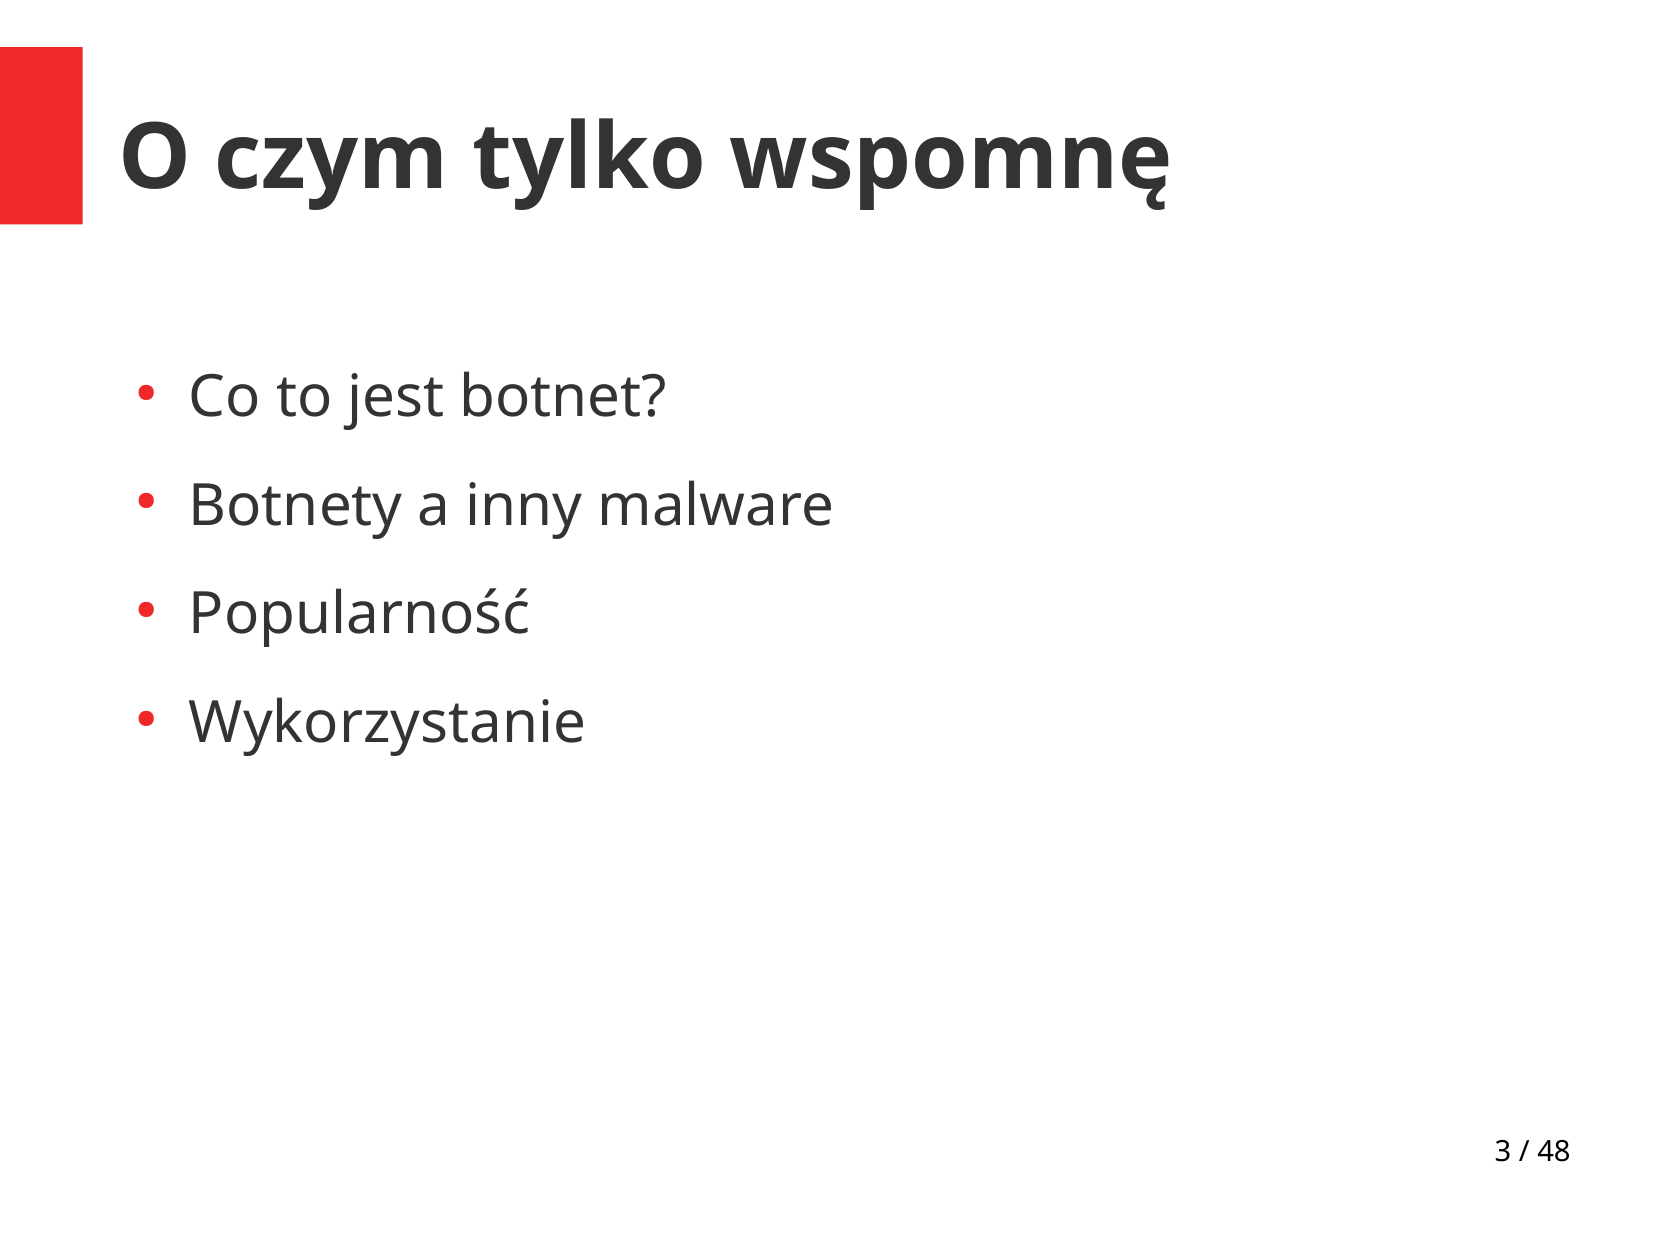

# O czym tylko wspomnę
Co to jest botnet?
Botnety a inny malware
Popularność
Wykorzystanie
3